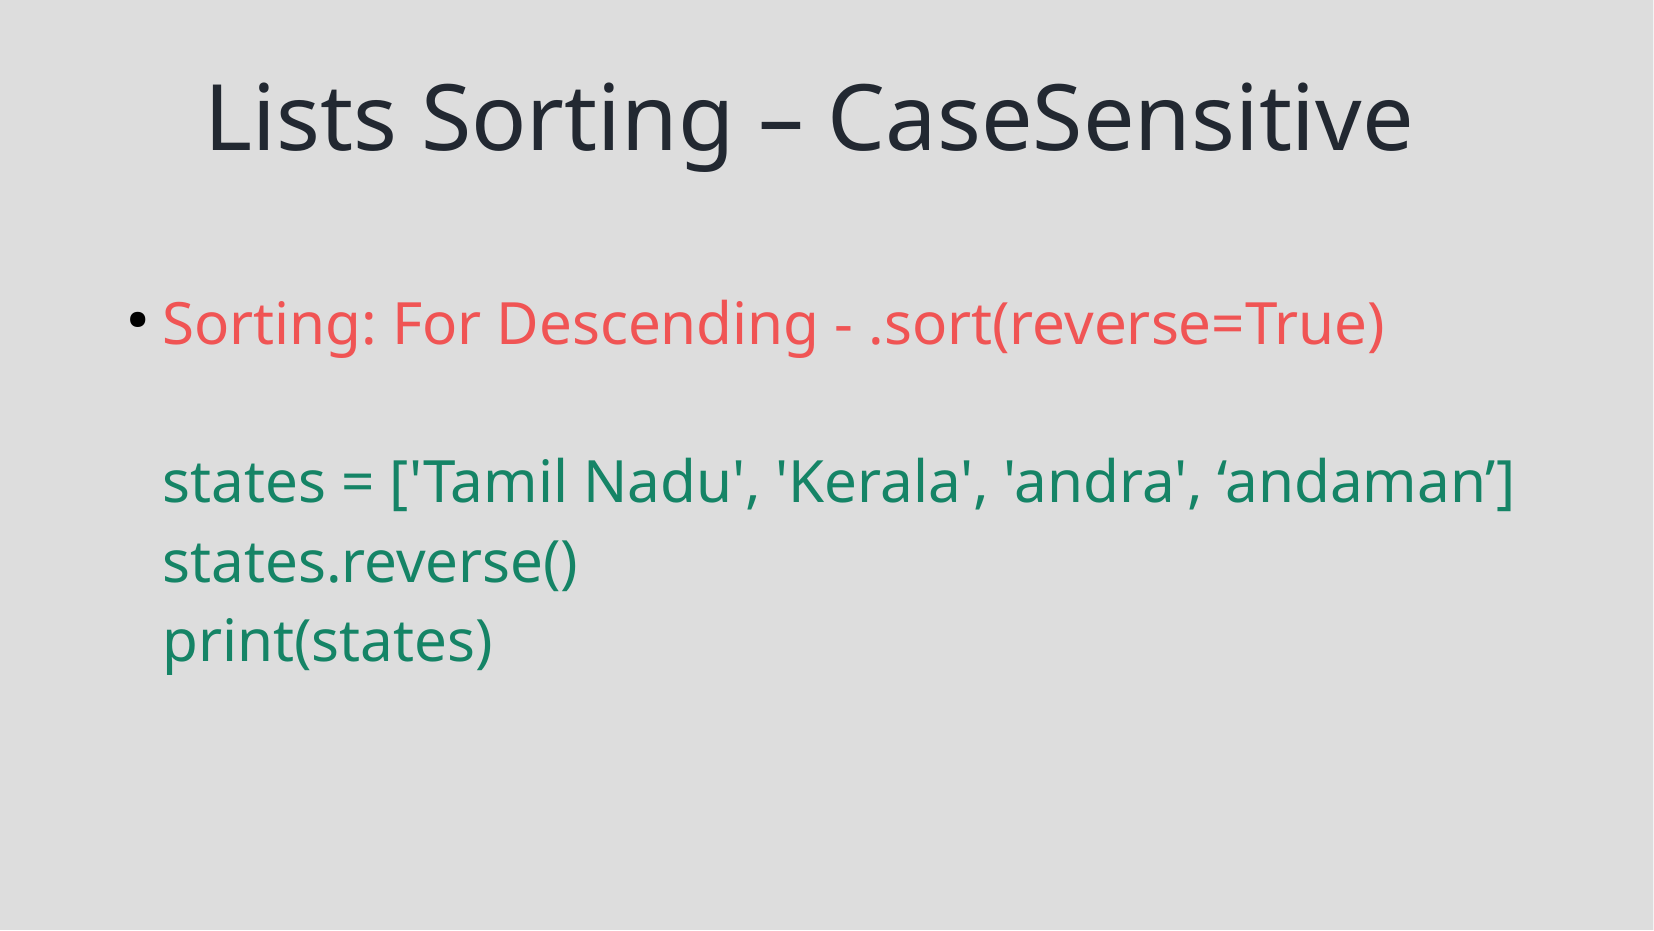

# Lists Sorting – CaseSensitive
Sorting: For Descending - .sort(reverse=True)
states = ['Tamil Nadu', 'Kerala', 'andra', ‘andaman’]
states.reverse()
print(states)